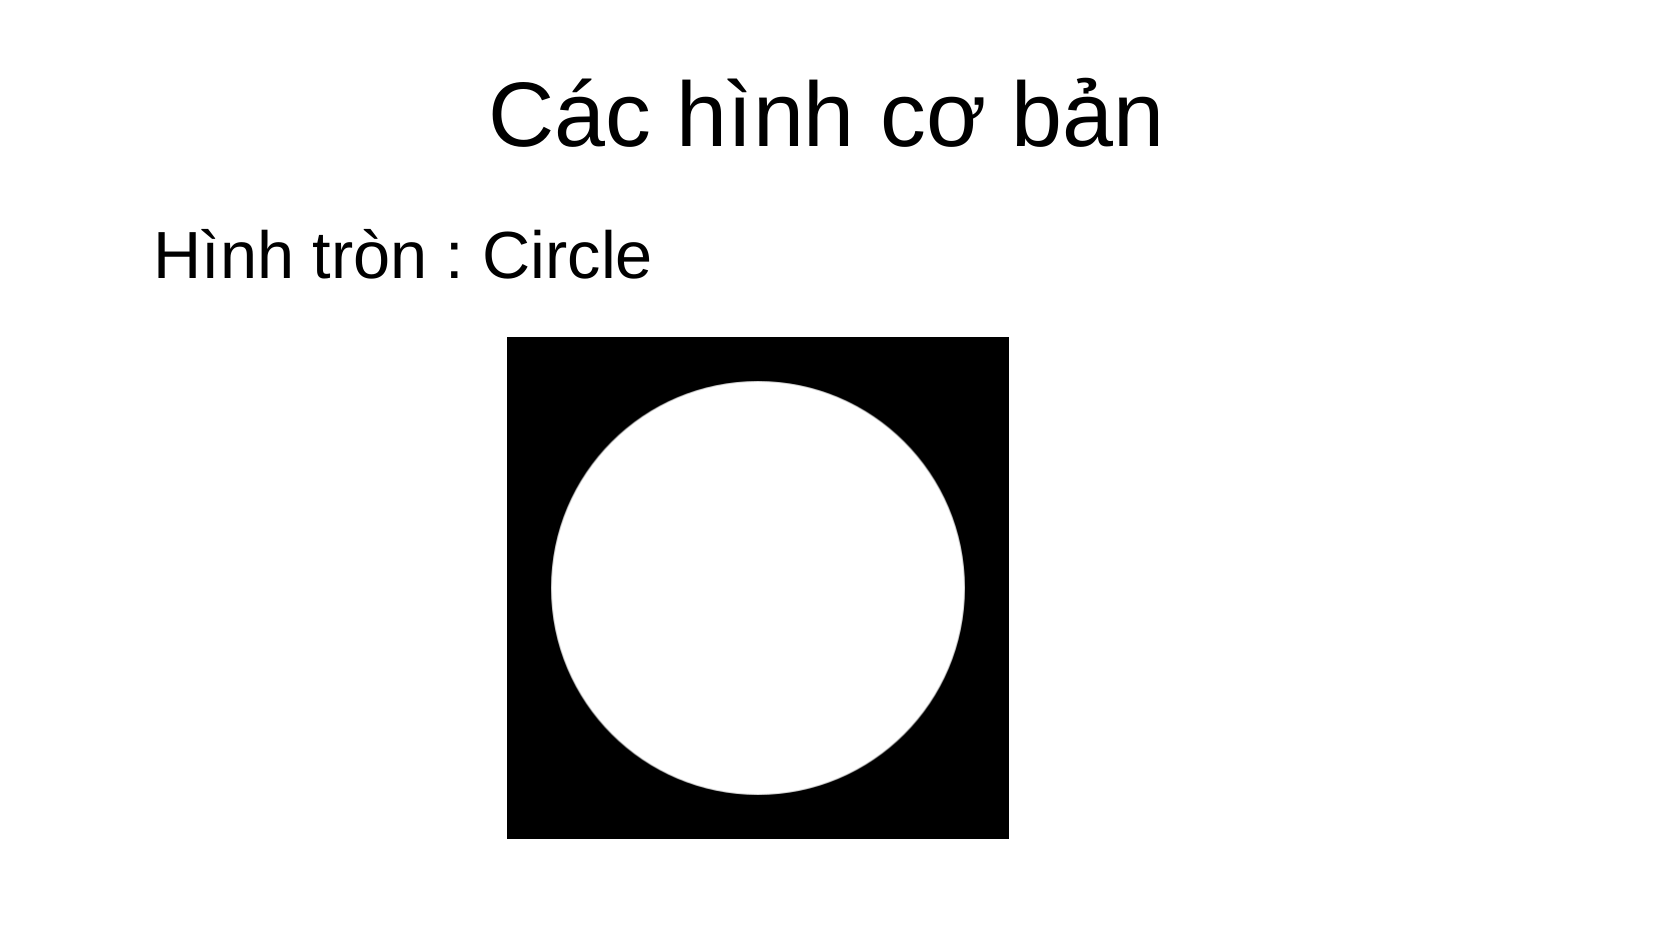

# Các hình cơ bản
Hình tròn : Circle